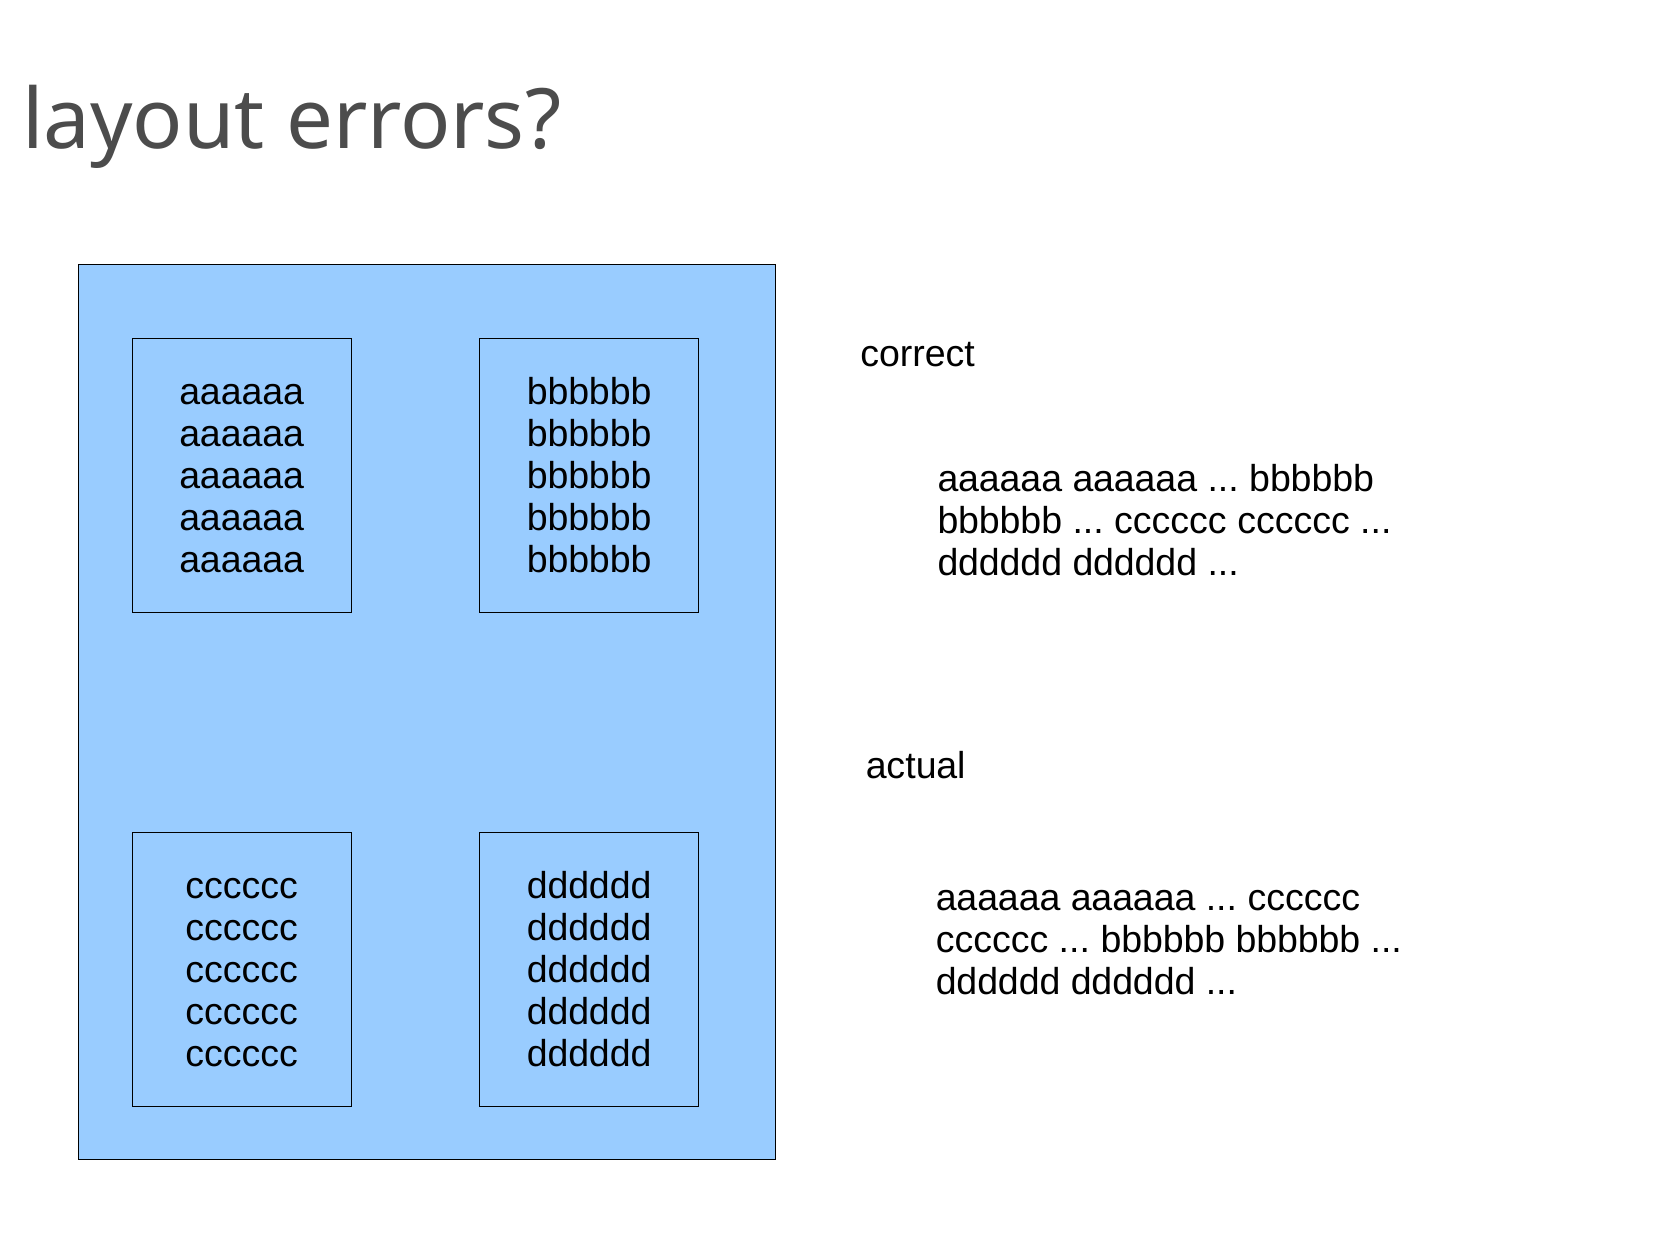

# layout errors?
correct
aaaaaa
aaaaaa
aaaaaa
aaaaaa
aaaaaa
bbbbbb
bbbbbb
bbbbbb
bbbbbb
bbbbbb
aaaaaa aaaaaa ... bbbbbb bbbbbb ... cccccc cccccc ... dddddd dddddd ...
actual
cccccc
cccccc
cccccc
cccccc
cccccc
dddddd
dddddd
dddddd
dddddd
dddddd
aaaaaa aaaaaa ... cccccc cccccc ... bbbbbb bbbbbb ... dddddd dddddd ...